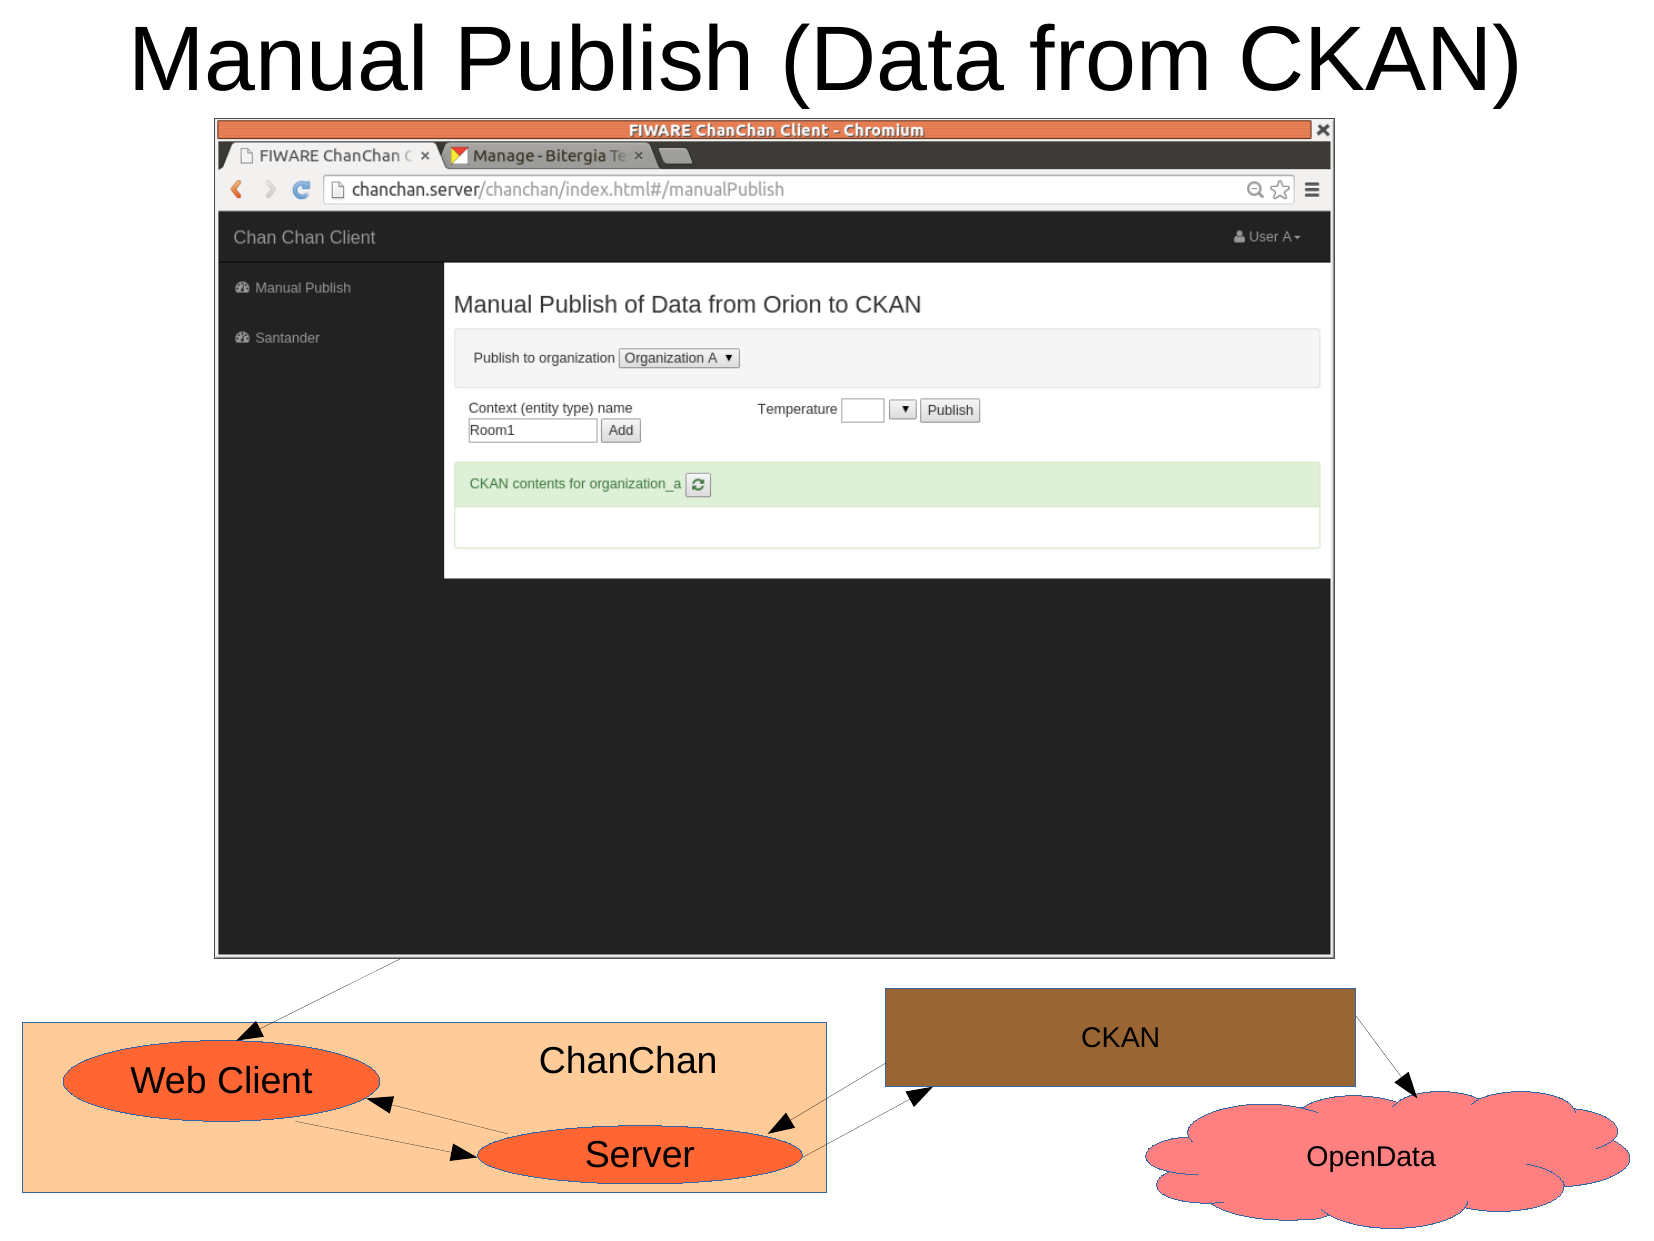

# Manual Publish (Data from CKAN)
CKAN
ChanChan
Web Client
Server
OpenData